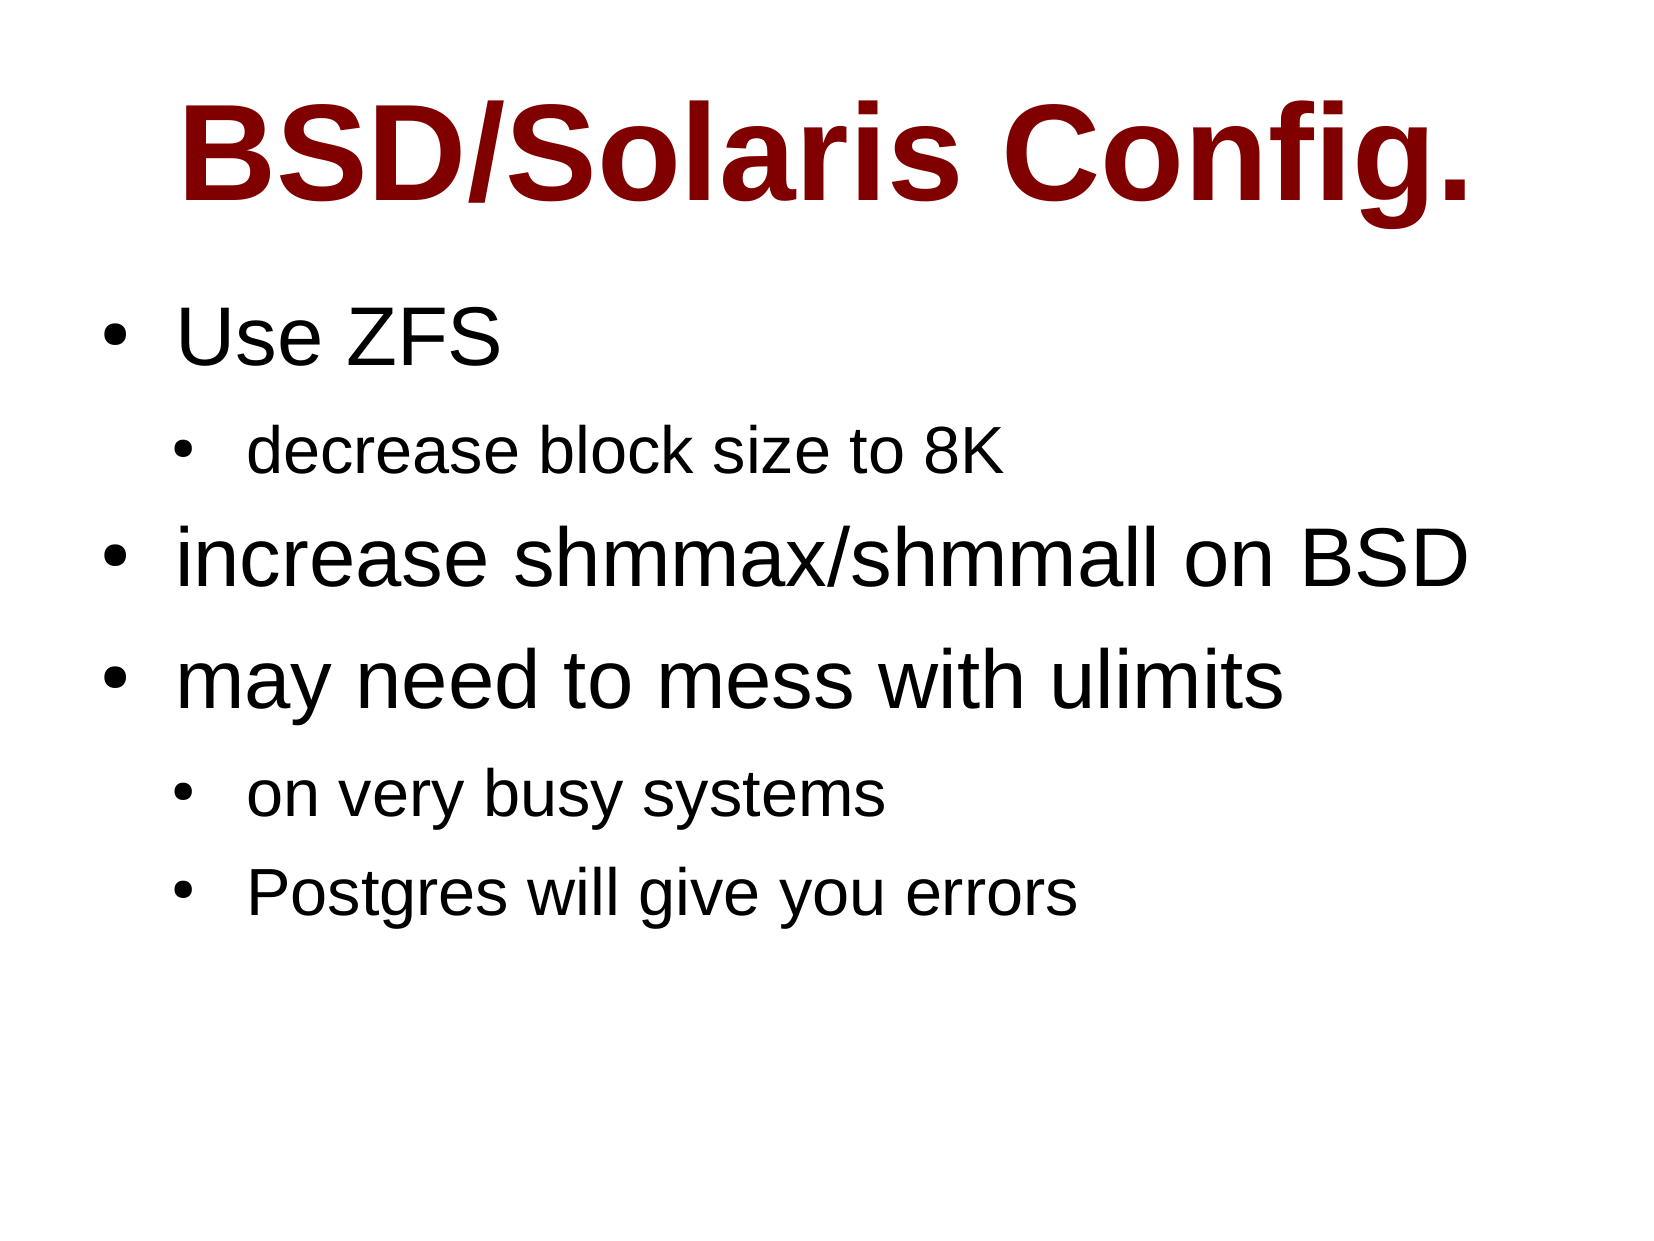

# BSD/Solaris Config.
Use ZFS
decrease block size to 8K
increase shmmax/shmmall on BSD
may need to mess with ulimits
on very busy systems
Postgres will give you errors